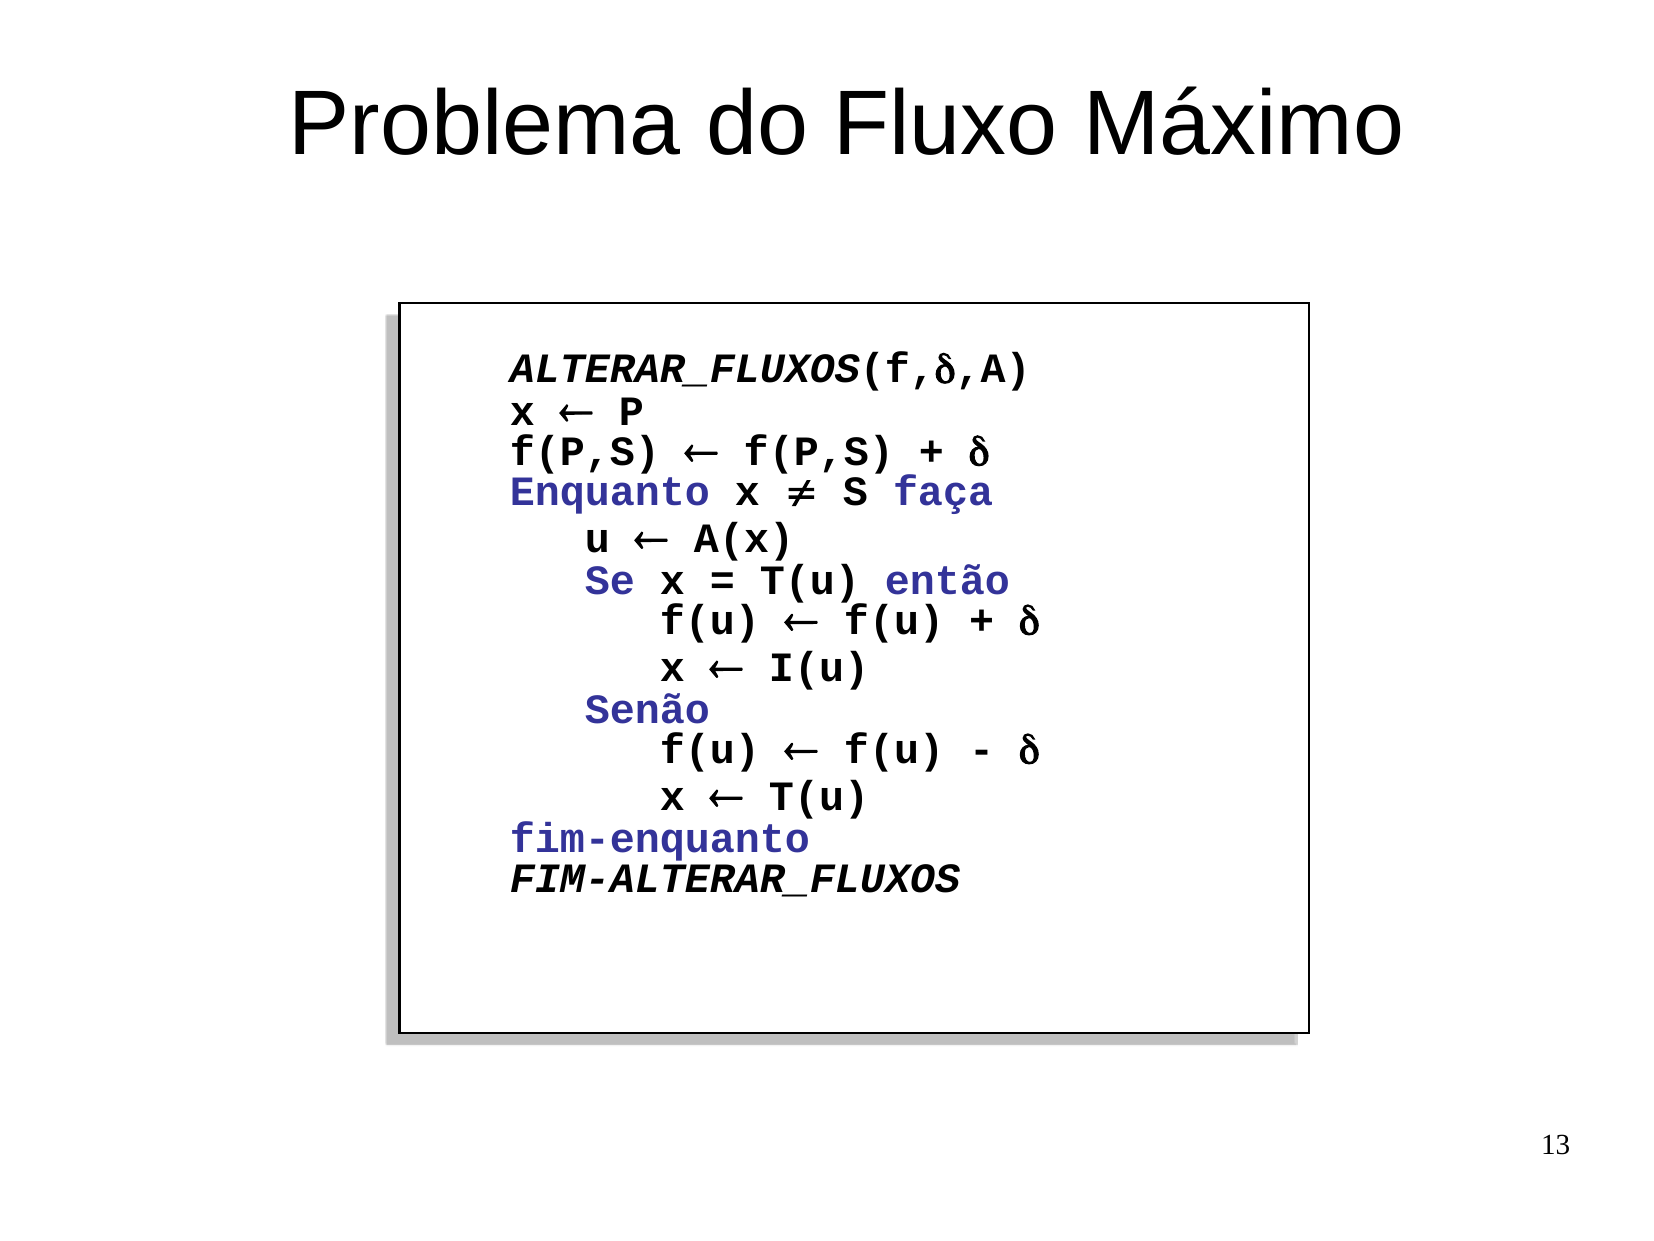

# Problema do Fluxo Máximo
ALTERAR_FLUXOS(f,,A)‏
x  P
f(P,S)  f(P,S) + 
Enquanto x  S faça
 u  A(x)‏
 Se x = T(u) então
 f(u)  f(u) + 
 x  I(u)‏
 Senão
 f(u)  f(u) - 
 x  T(u)‏
fim-enquanto
FIM-ALTERAR_FLUXOS
13